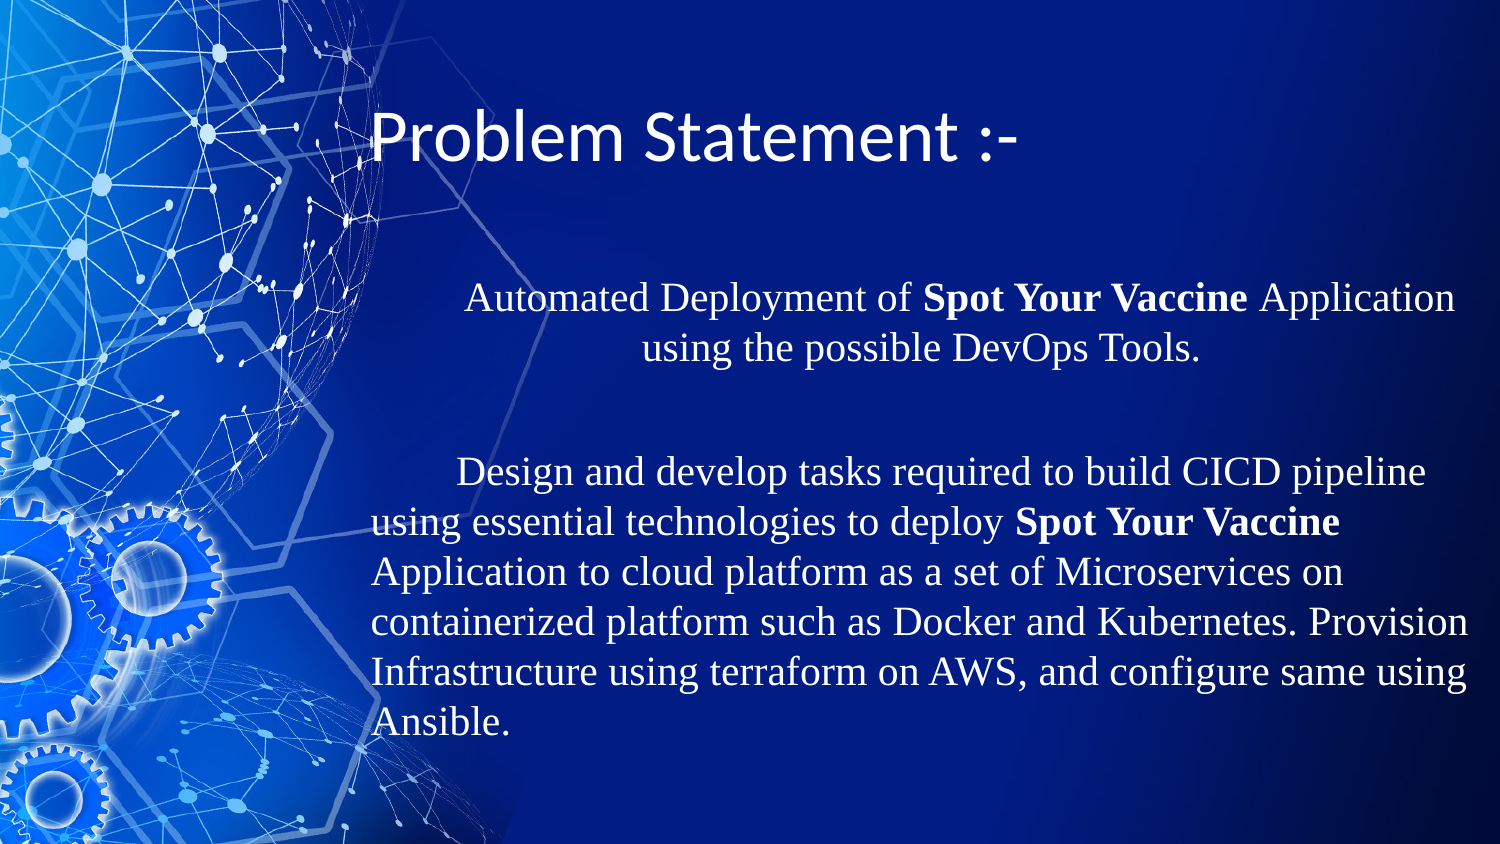

# Problem Statement :-
 Automated Deployment of Spot Your Vaccine Application using the possible DevOps Tools.
 Design and develop tasks required to build CICD pipeline using essential technologies to deploy Spot Your Vaccine Application to cloud platform as a set of Microservices on containerized platform such as Docker and Kubernetes. Provision Infrastructure using terraform on AWS, and configure same using Ansible.